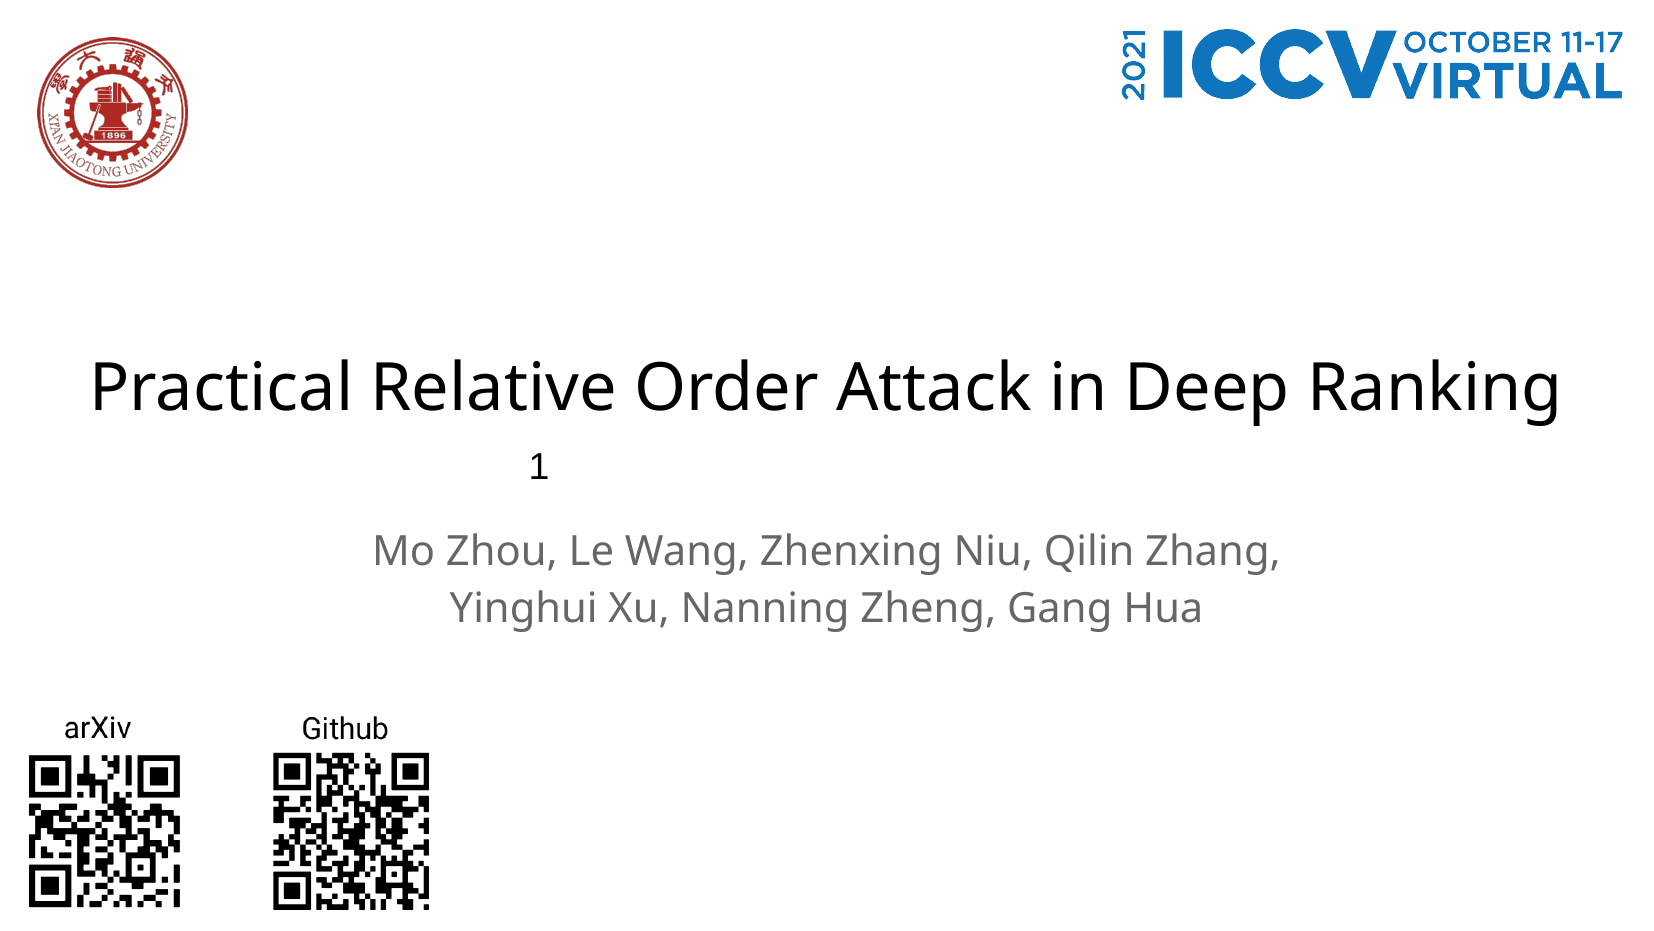

#
Practical Relative Order Attack in Deep Ranking
Mo Zhou, Le Wang, Zhenxing Niu, Qilin Zhang,
Yinghui Xu, Nanning Zheng, Gang Hua